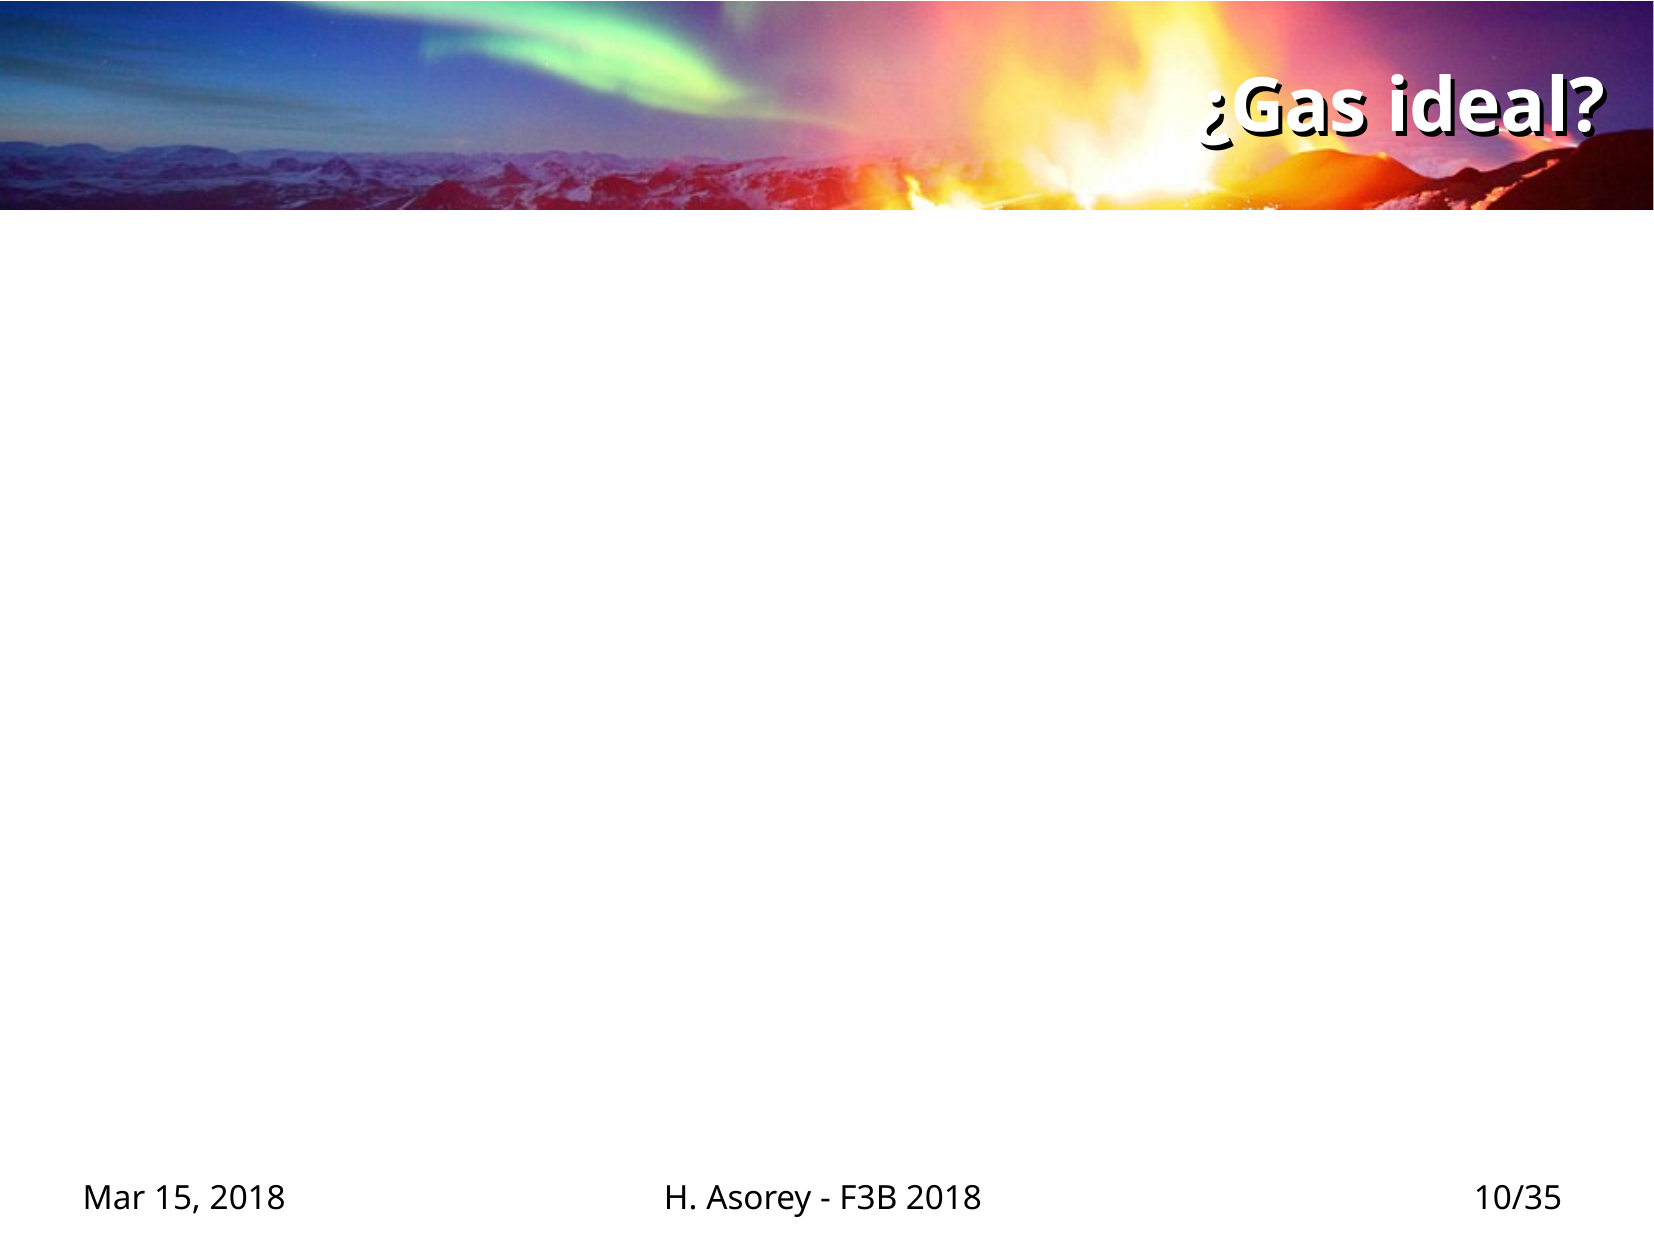

# ¿Gas ideal?
Mar 15, 2018
H. Asorey - F3B 2018
10